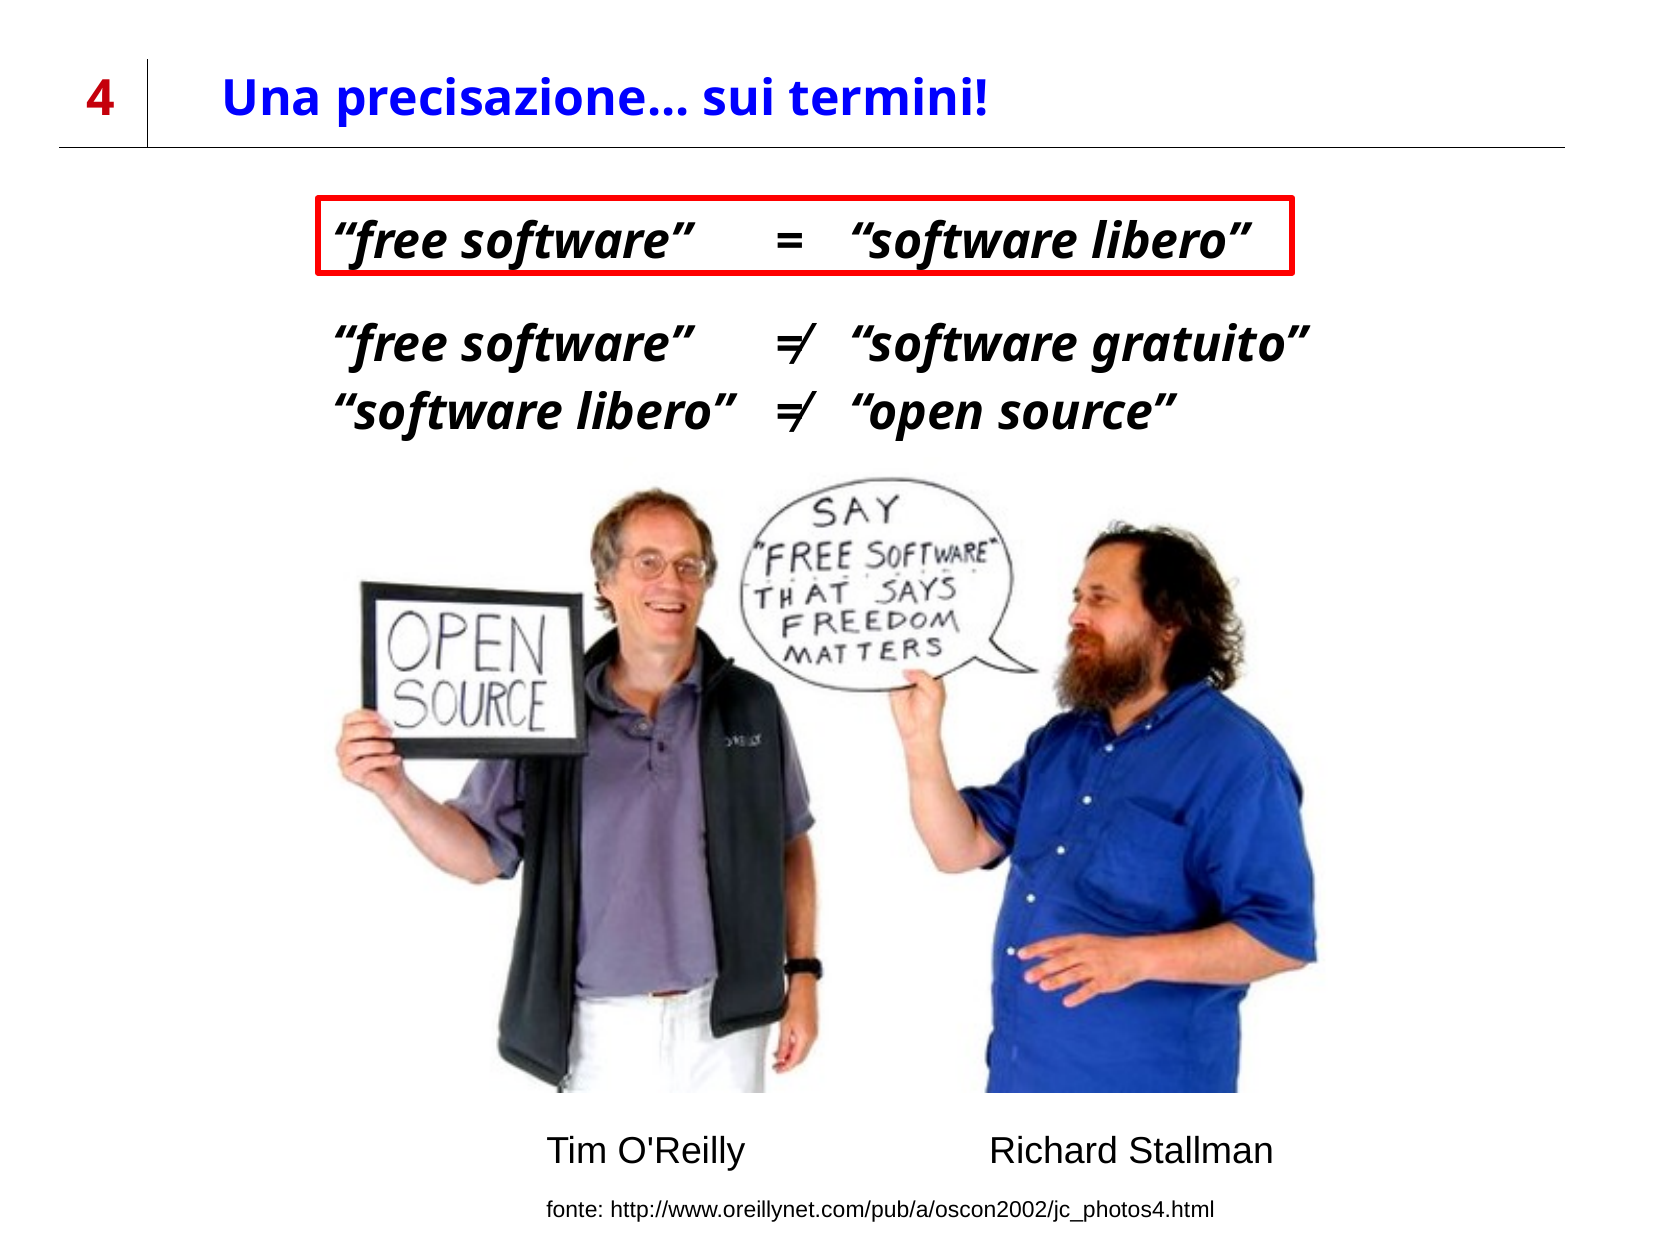

4		Una precisazione... sui termini!
“free software” 	= 	“software libero”
“free software” 	≠ 	“software gratuito”
“software libero” 	≠ 	“open source”
Tim O'Reilly 				Richard Stallman
fonte: http://www.oreillynet.com/pub/a/oscon2002/jc_photos4.html